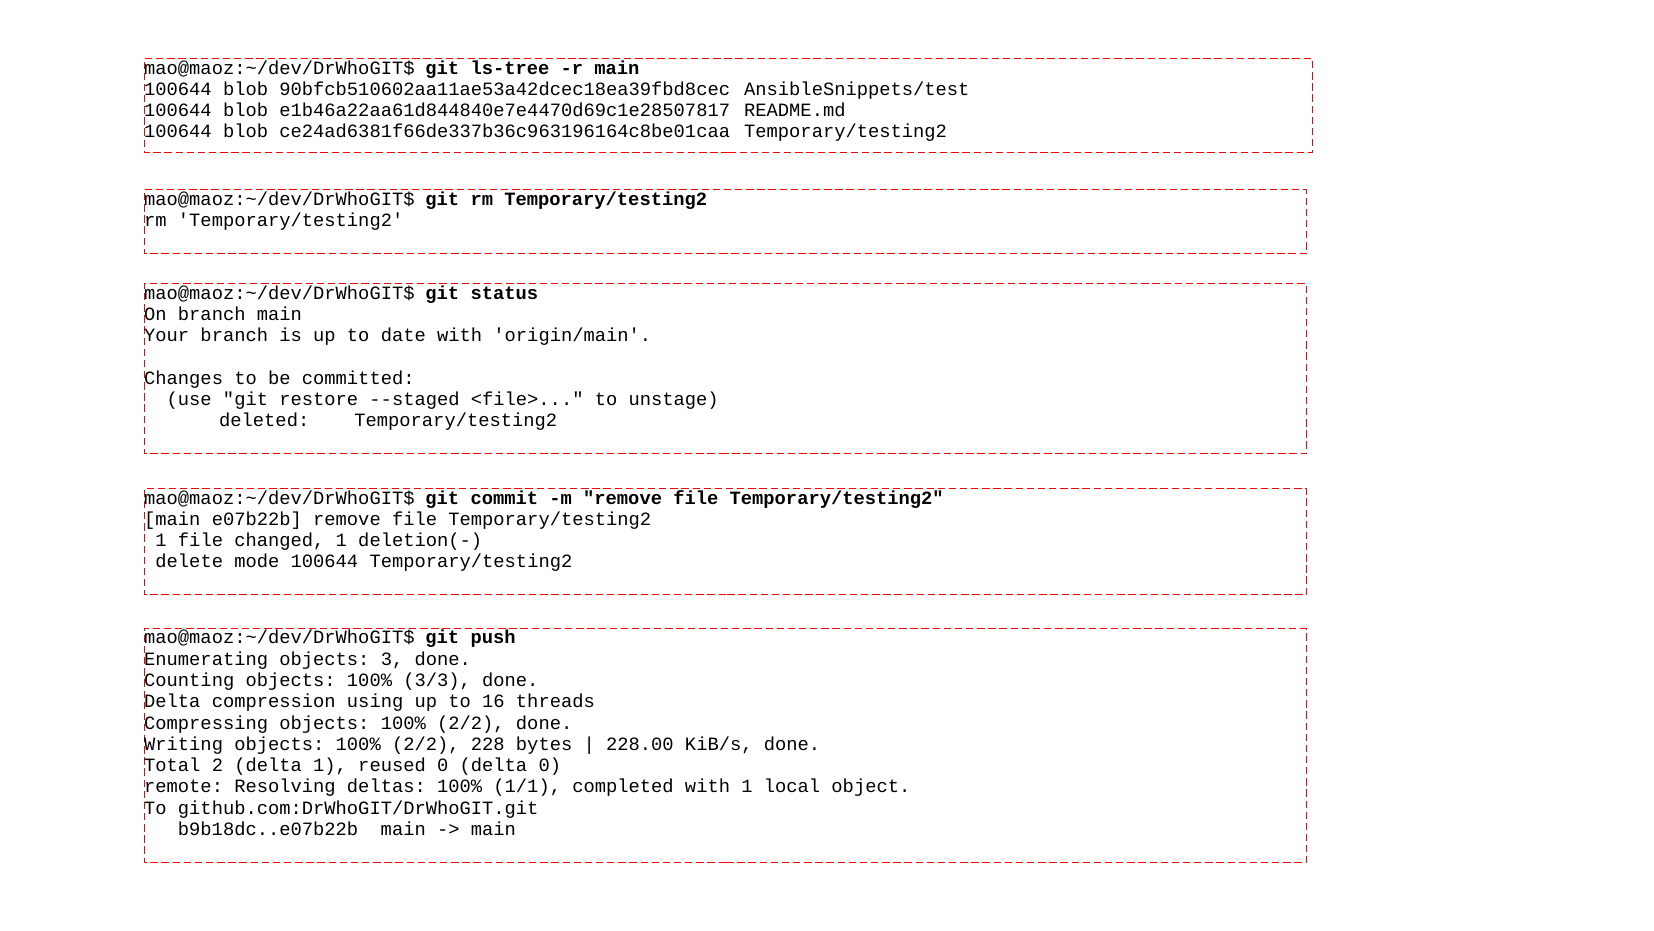

mao@maoz:~/dev/DrWhoGIT$ git ls-tree -r main
100644 blob 90bfcb510602aa11ae53a42dcec18ea39fbd8cec	AnsibleSnippets/test
100644 blob e1b46a22aa61d844840e7e4470d69c1e28507817	README.md
100644 blob ce24ad6381f66de337b36c963196164c8be01caa	Temporary/testing2
mao@maoz:~/dev/DrWhoGIT$ git rm Temporary/testing2
rm 'Temporary/testing2'
mao@maoz:~/dev/DrWhoGIT$ git status
On branch main
Your branch is up to date with 'origin/main'.
Changes to be committed:
 (use "git restore --staged <file>..." to unstage)
	deleted: Temporary/testing2
mao@maoz:~/dev/DrWhoGIT$ git commit -m "remove file Temporary/testing2"
[main e07b22b] remove file Temporary/testing2
 1 file changed, 1 deletion(-)
 delete mode 100644 Temporary/testing2
mao@maoz:~/dev/DrWhoGIT$ git push
Enumerating objects: 3, done.
Counting objects: 100% (3/3), done.
Delta compression using up to 16 threads
Compressing objects: 100% (2/2), done.
Writing objects: 100% (2/2), 228 bytes | 228.00 KiB/s, done.
Total 2 (delta 1), reused 0 (delta 0)
remote: Resolving deltas: 100% (1/1), completed with 1 local object.
To github.com:DrWhoGIT/DrWhoGIT.git
 b9b18dc..e07b22b main -> main